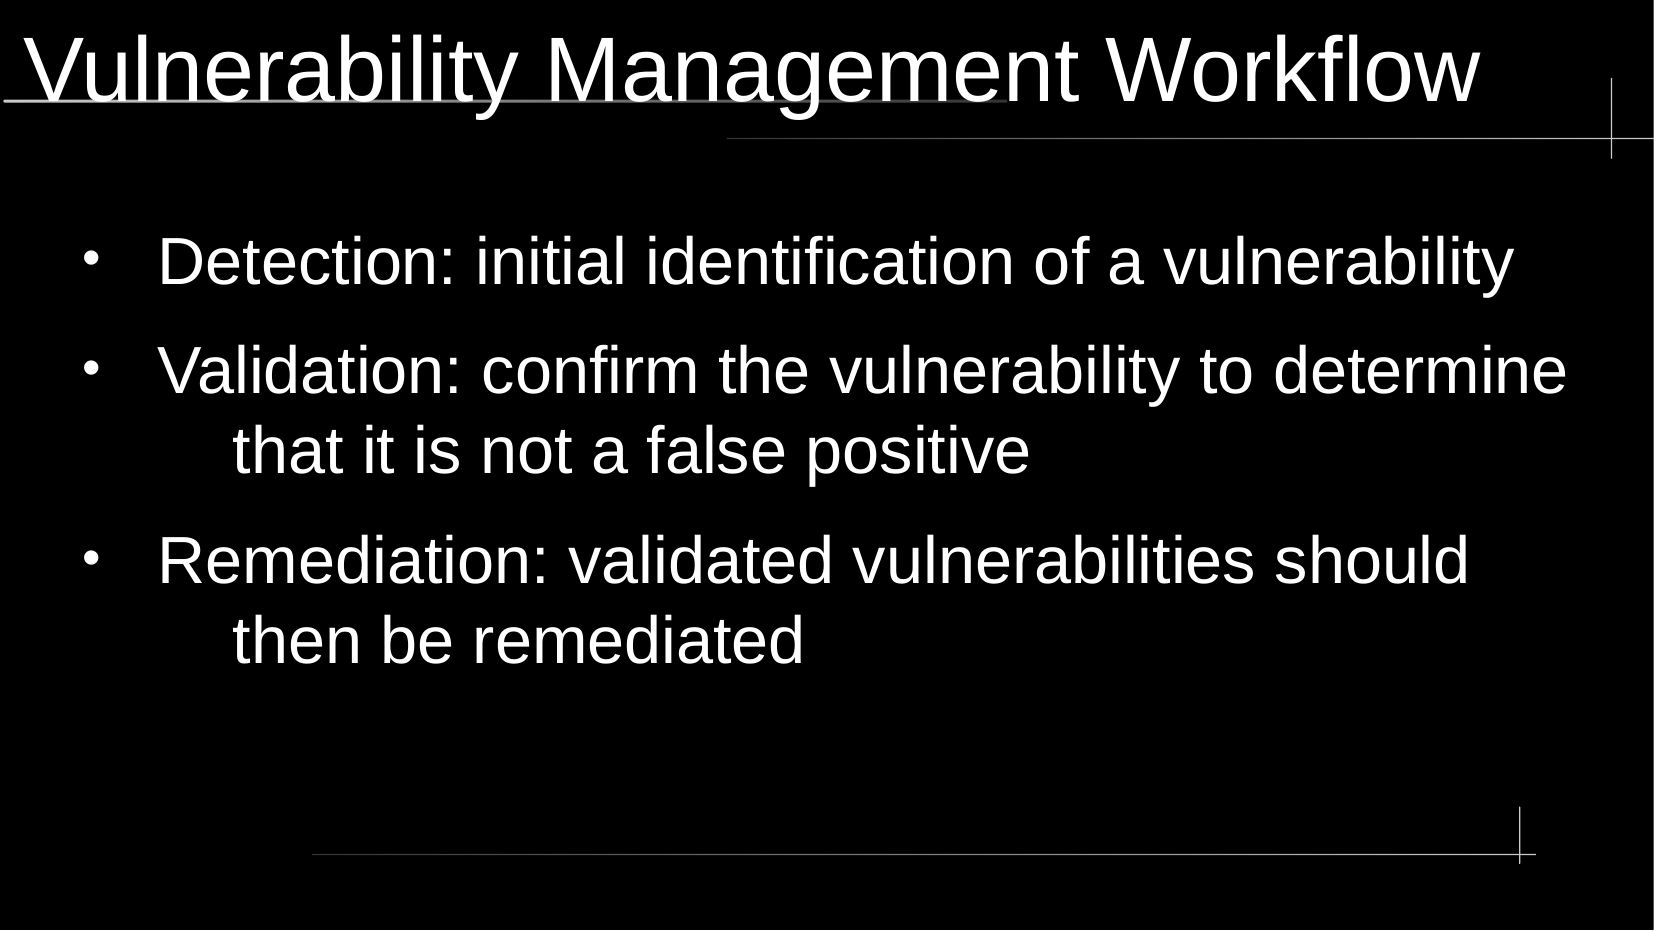

# Vulnerability Management Workflow
Detection: initial identification of a vulnerability
Validation: confirm the vulnerability to determine that it is not a false positive
Remediation: validated vulnerabilities should then be remediated